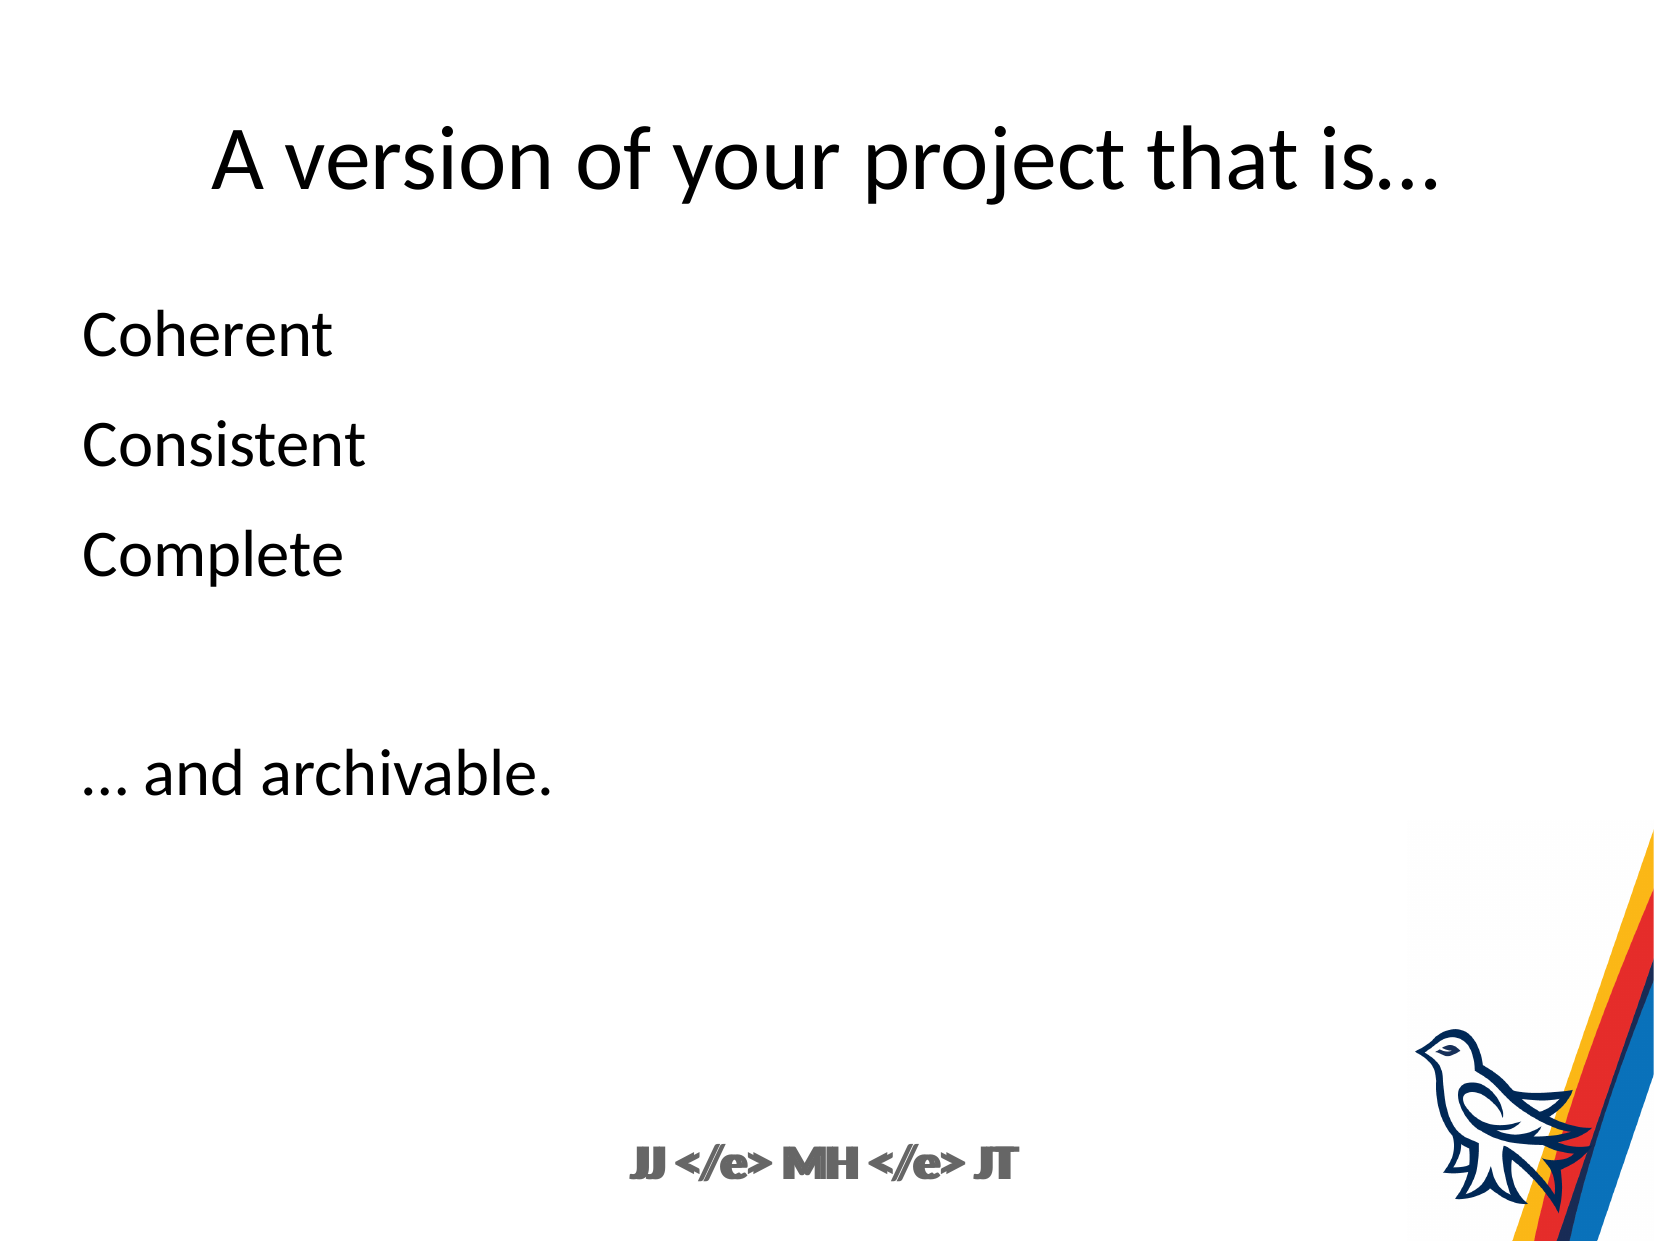

# A version of your project that is…
Coherent
Consistent
Complete
… and archivable.
JJ </e> MH </e> JT
JJ </e> MH </e> JT